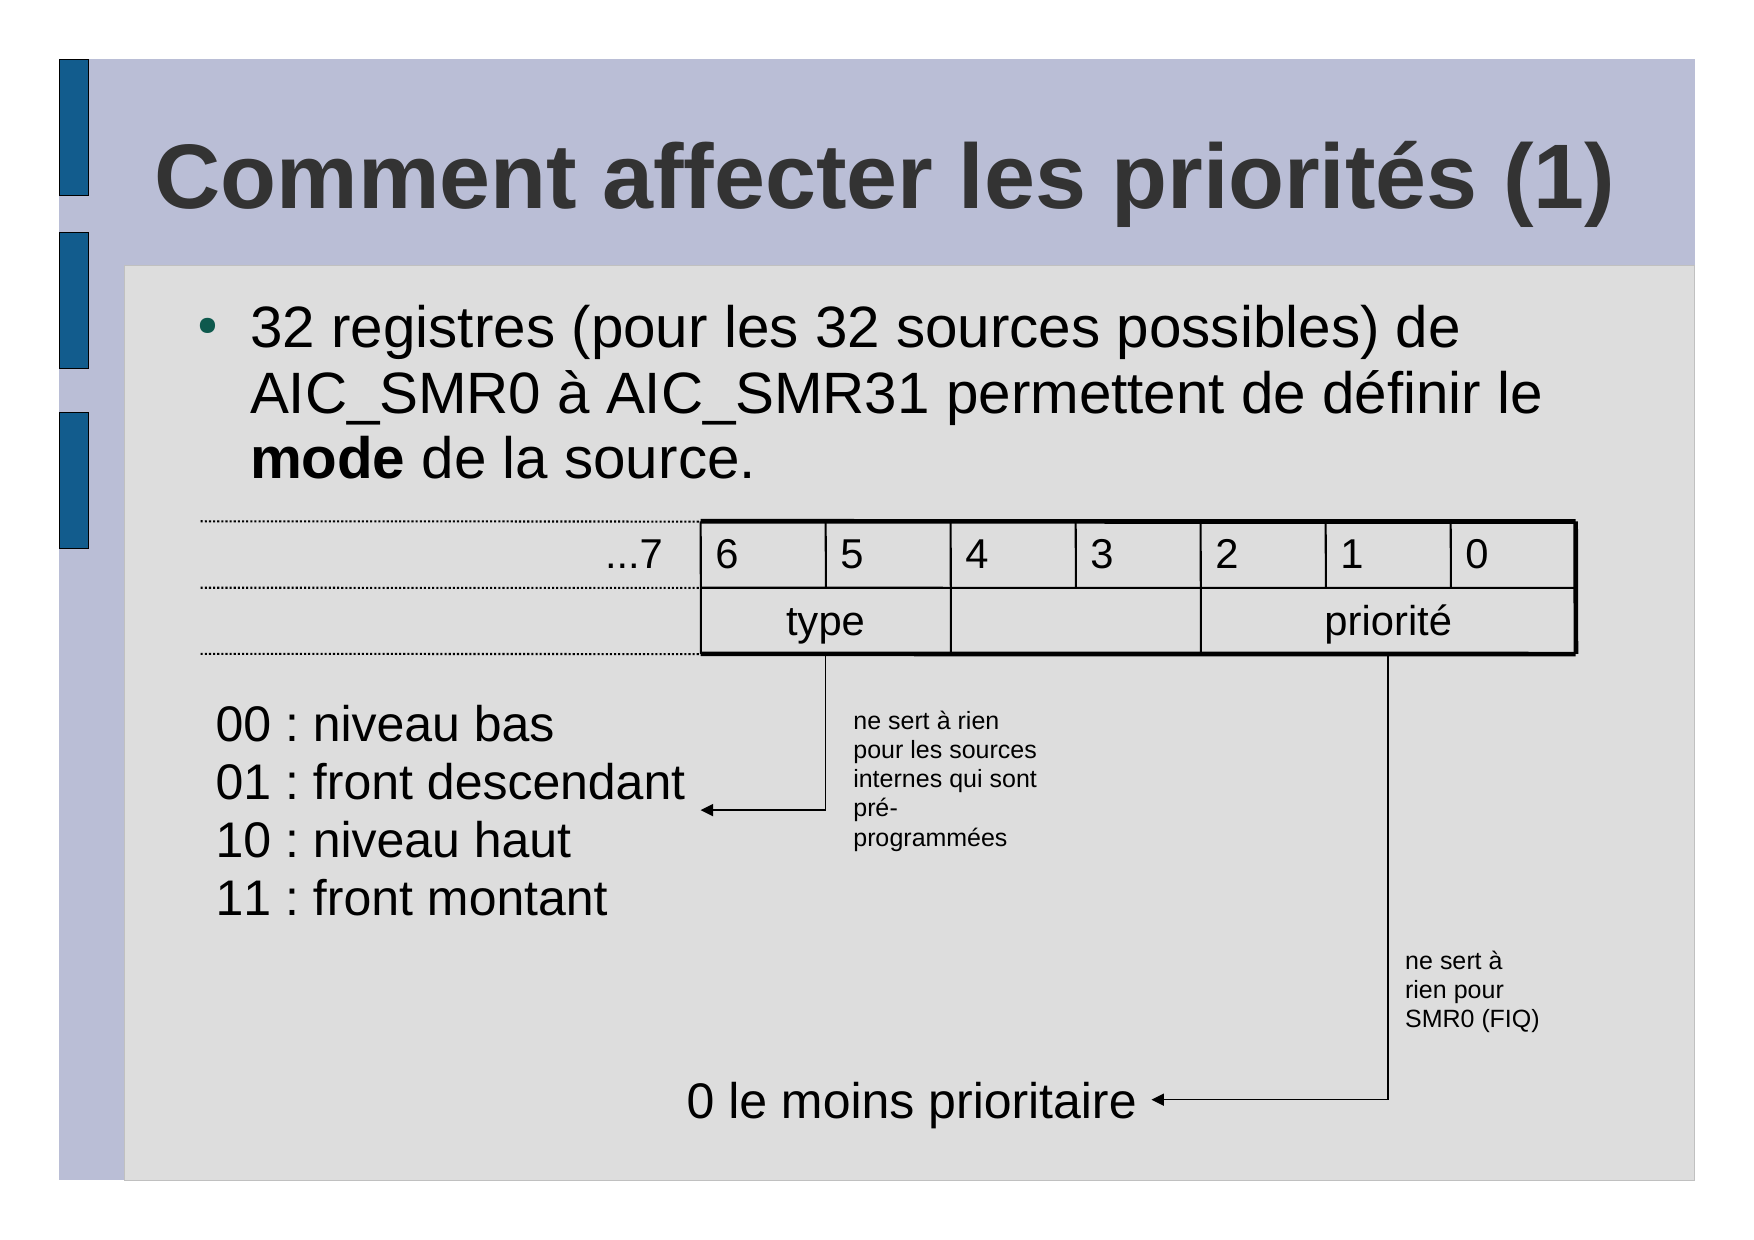

# Comment affecter les priorités (1)
32 registres (pour les 32 sources possibles) de AIC_SMR0 à AIC_SMR31 permettent de définir le mode de la source.
...7
6
5
4
3
2
1
0
type
priorité
00 : niveau bas
01 : front descendant
10 : niveau haut
11 : front montant
ne sert à rien pour les sources internes qui sont pré-programmées
ne sert à rien pour SMR0 (FIQ)
0 le moins prioritaire